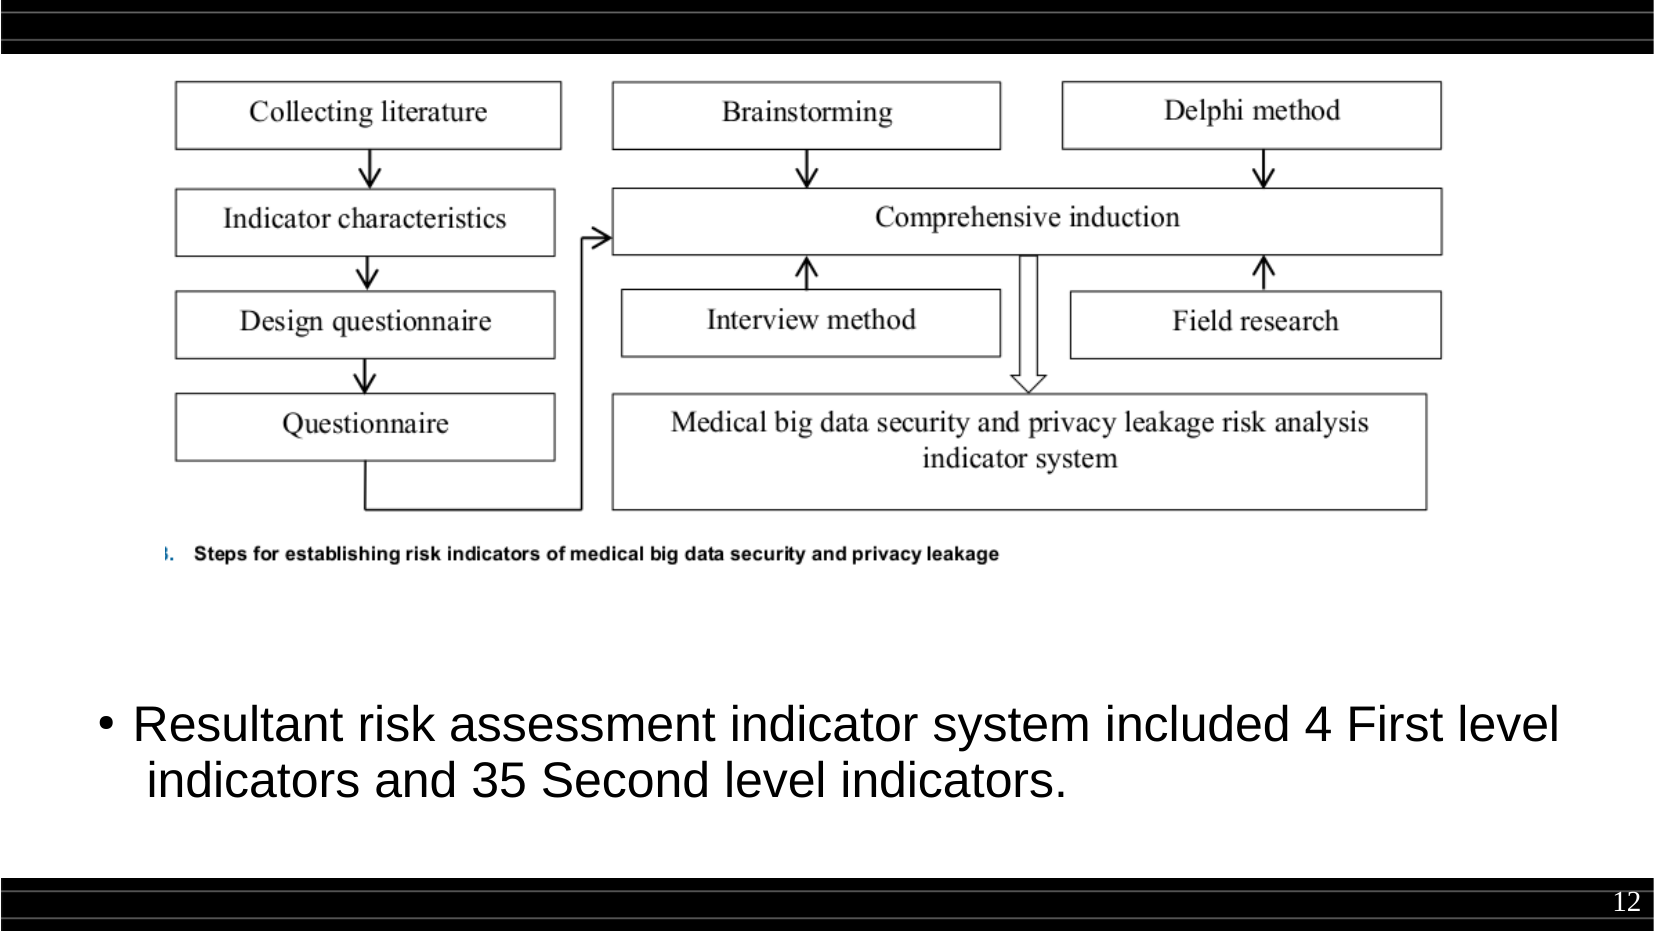

Resultant risk assessment indicator system included 4 First level
 indicators and 35 Second level indicators.